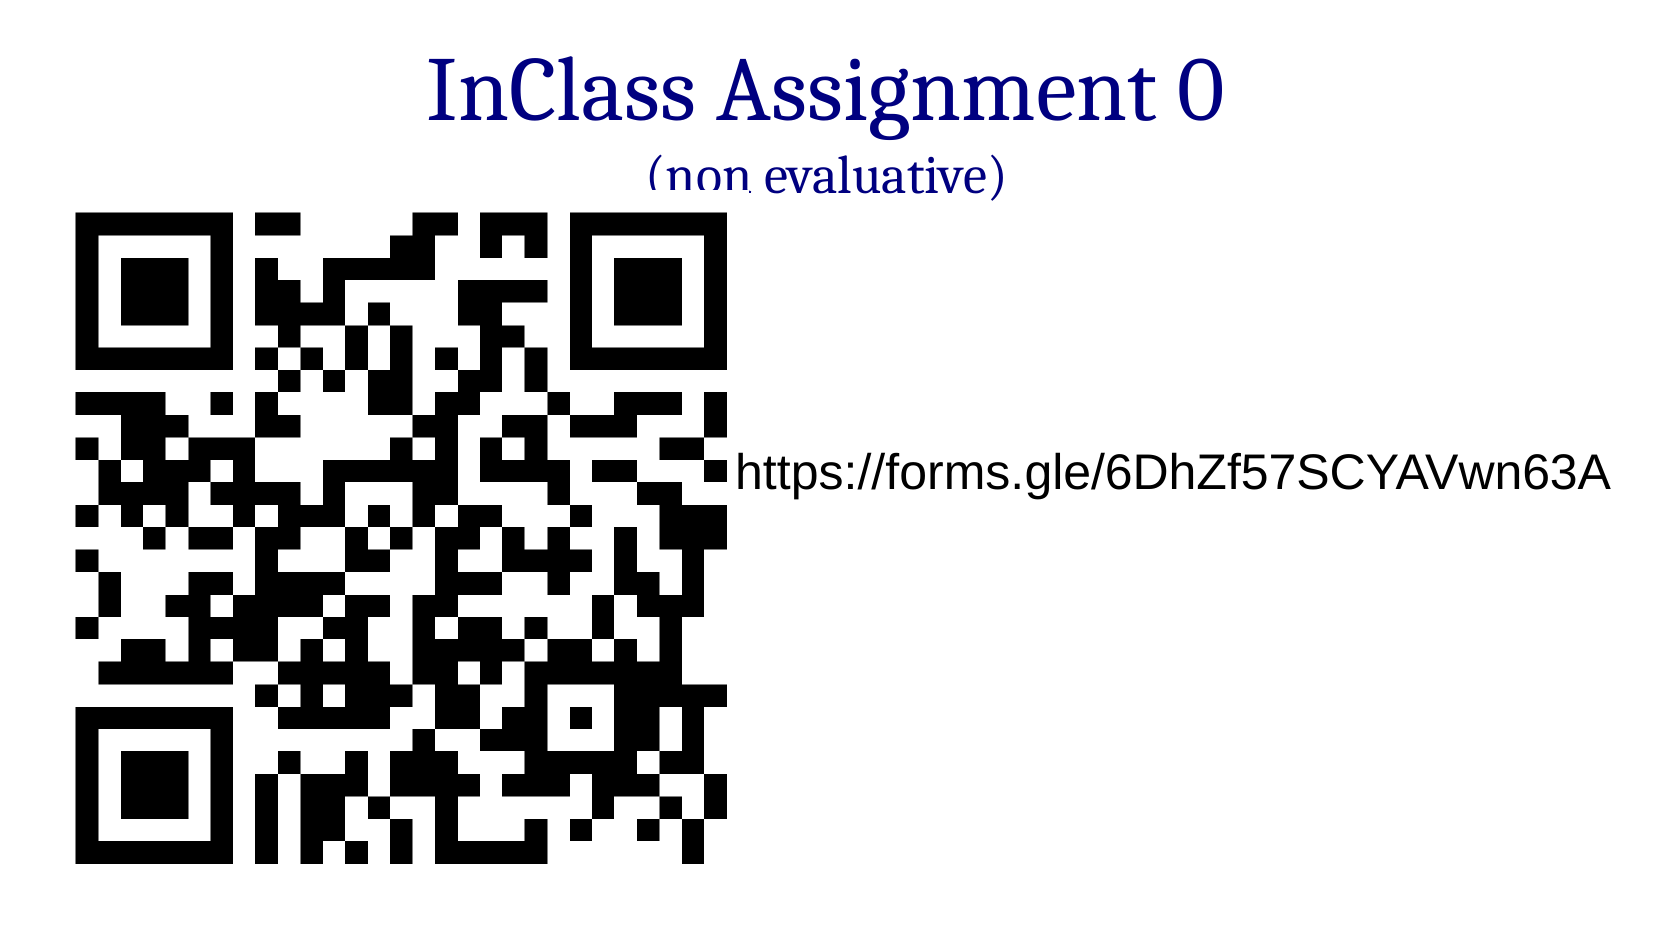

# InClass Assignment 0 (non evaluative)
https://forms.gle/6DhZf57SCYAVwn63A